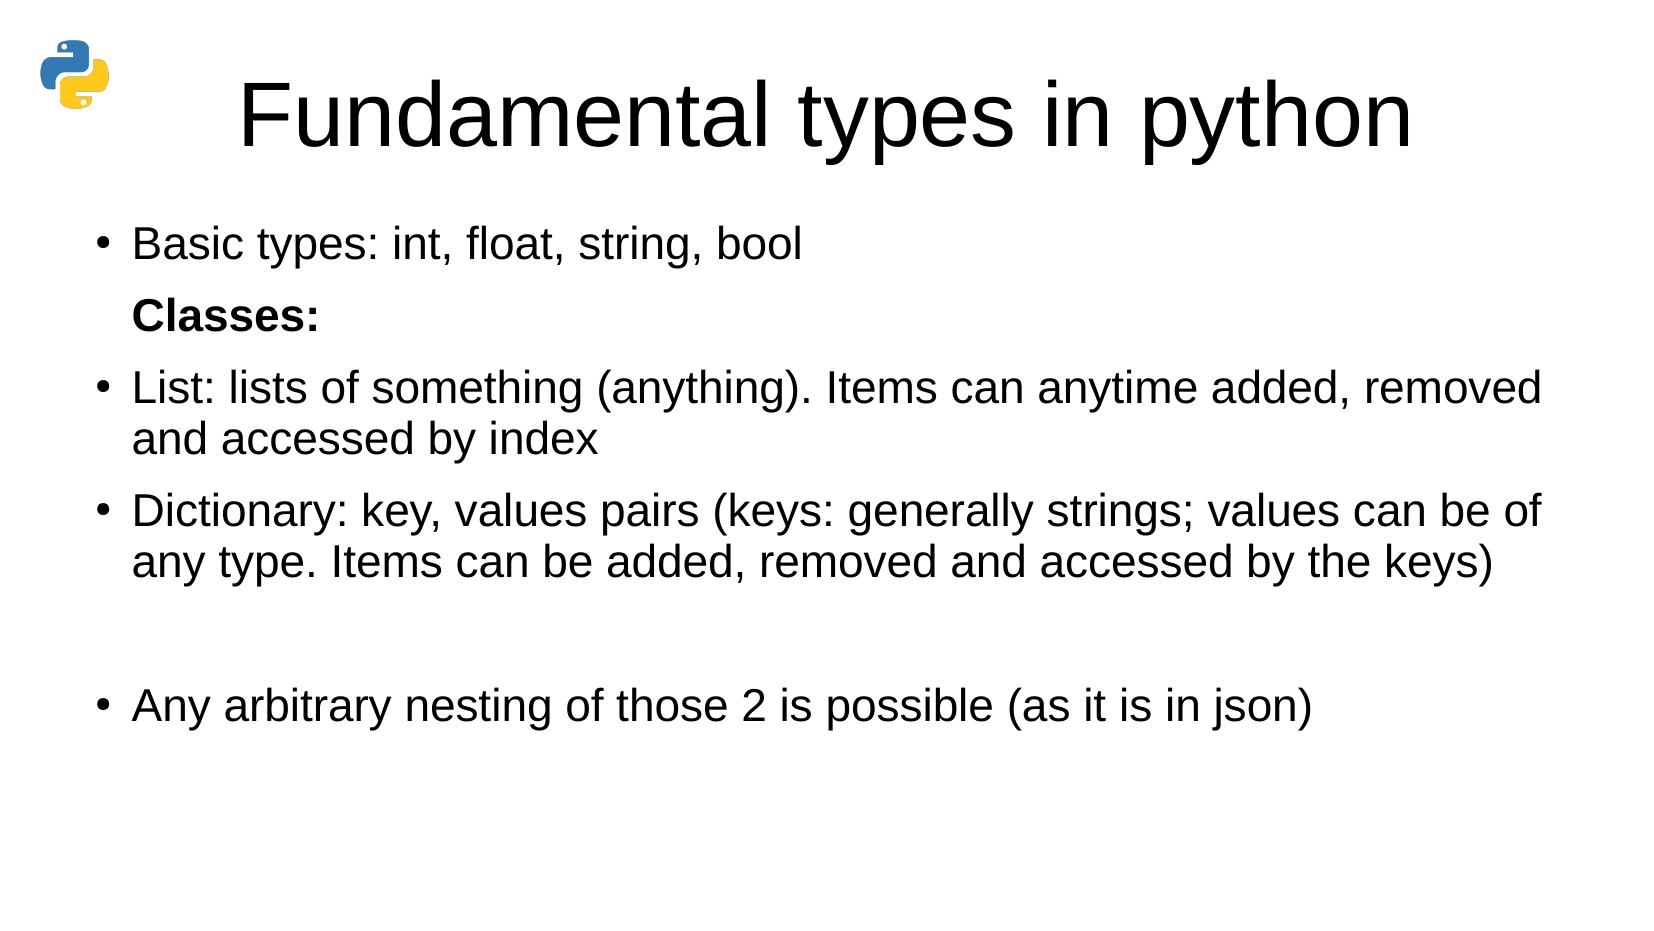

# Fundamental types in python
Basic types: int, float, string, bool
Classes:
List: lists of something (anything). Items can anytime added, removed and accessed by index
Dictionary: key, values pairs (keys: generally strings; values can be of any type. Items can be added, removed and accessed by the keys)
Any arbitrary nesting of those 2 is possible (as it is in json)